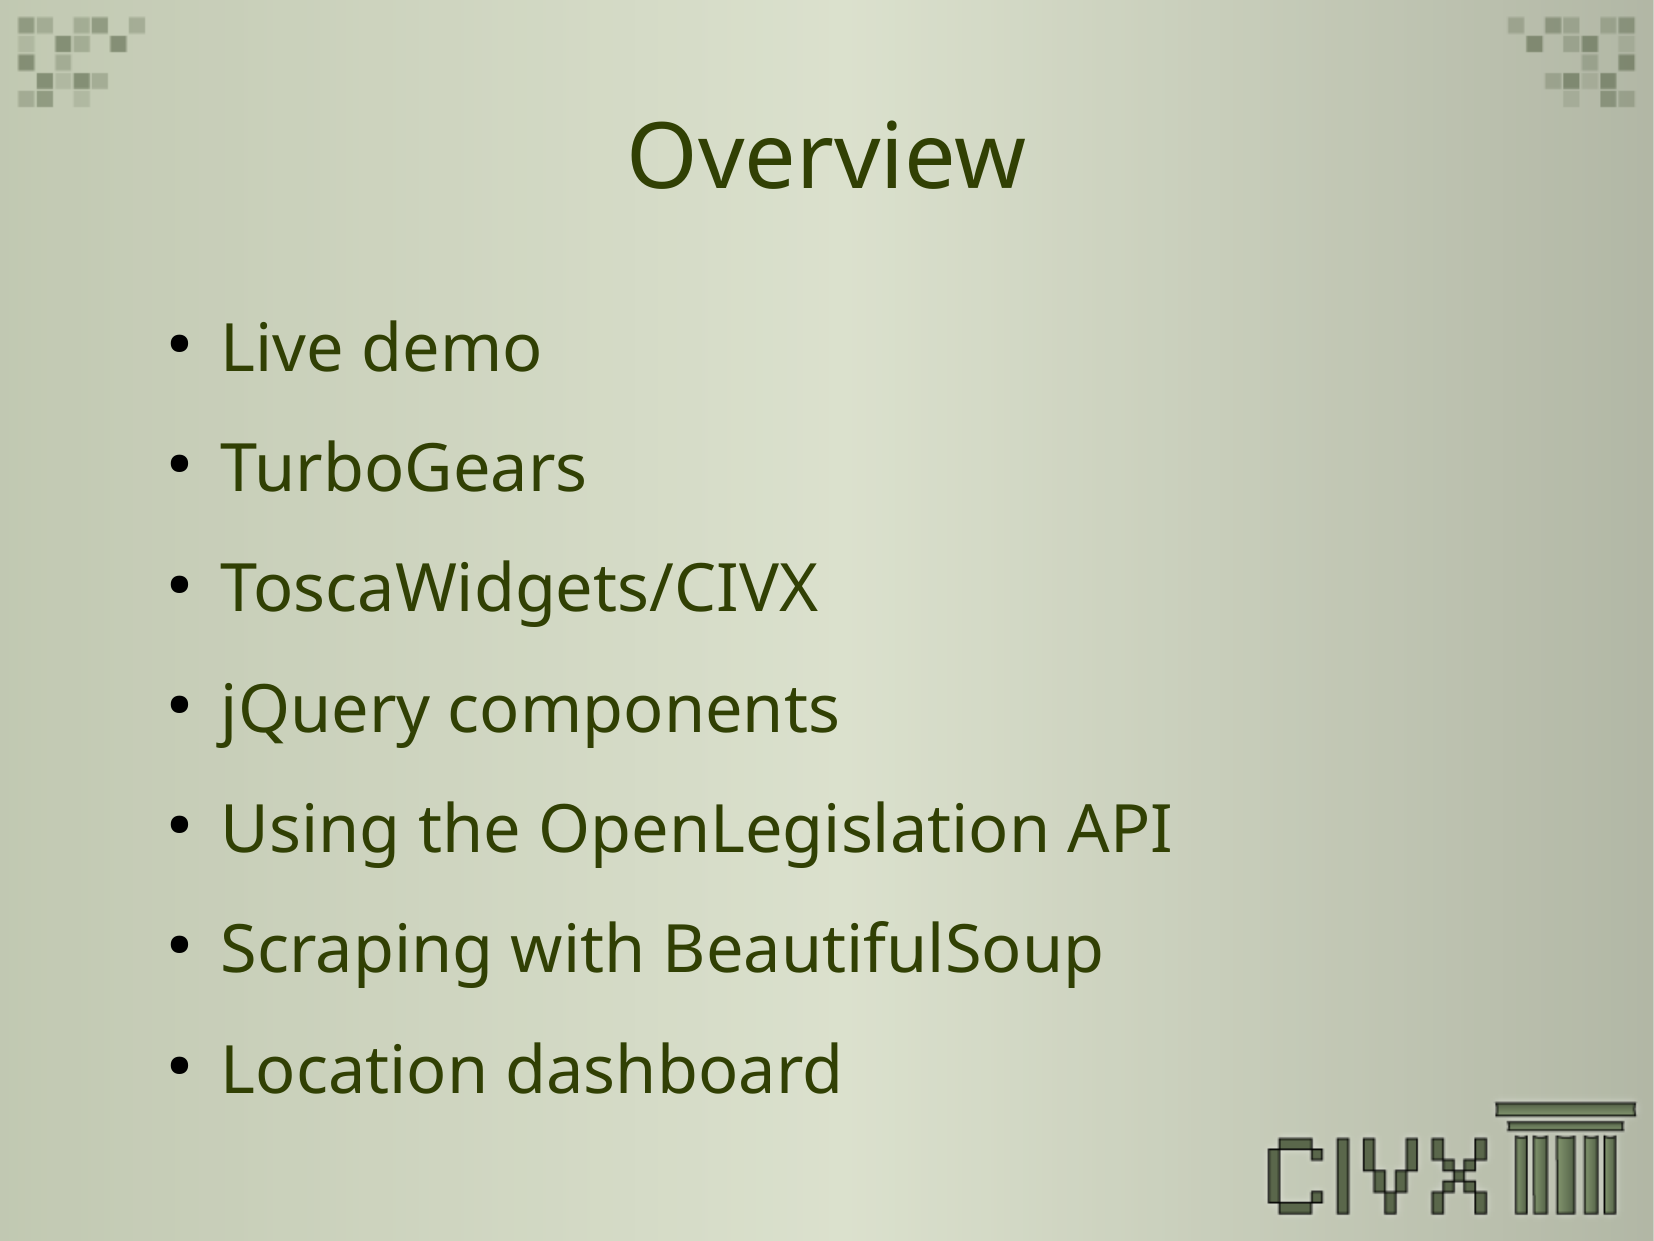

# Overview
Live demo
TurboGears
ToscaWidgets/CIVX
jQuery components
Using the OpenLegislation API
Scraping with BeautifulSoup
Location dashboard